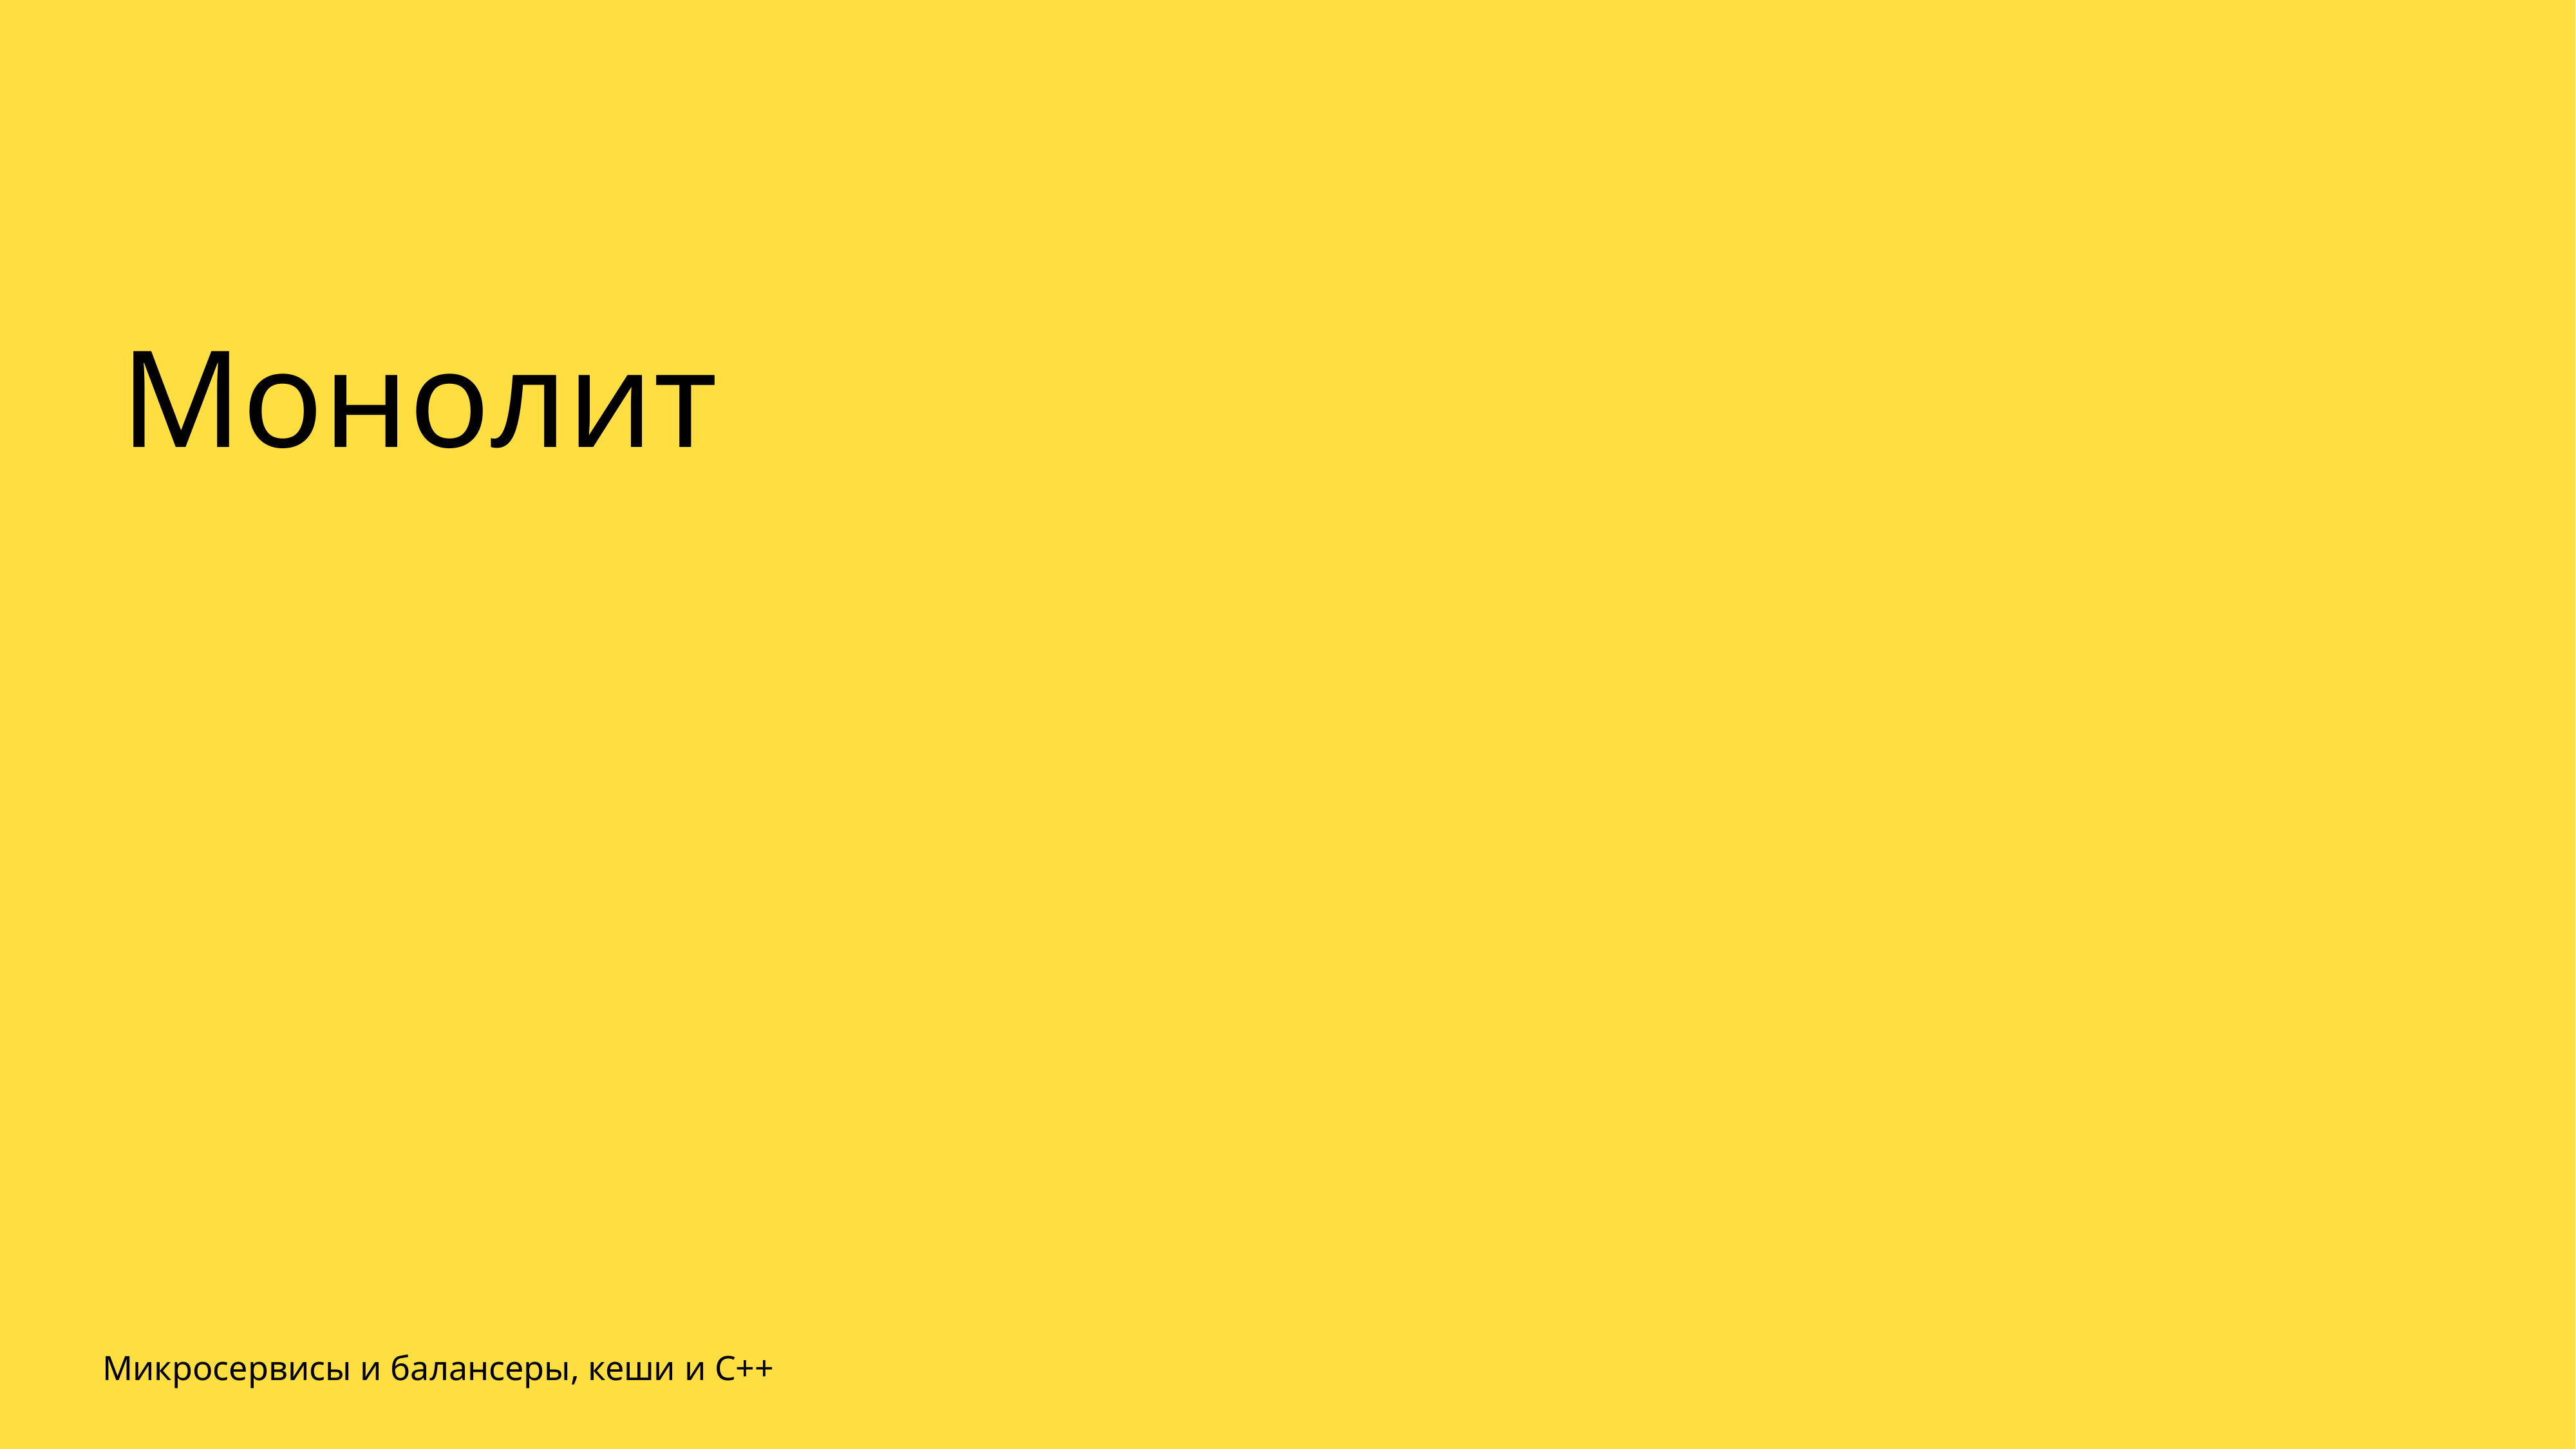

# Монолит
Микросервисы и балансеры, кеши и C++